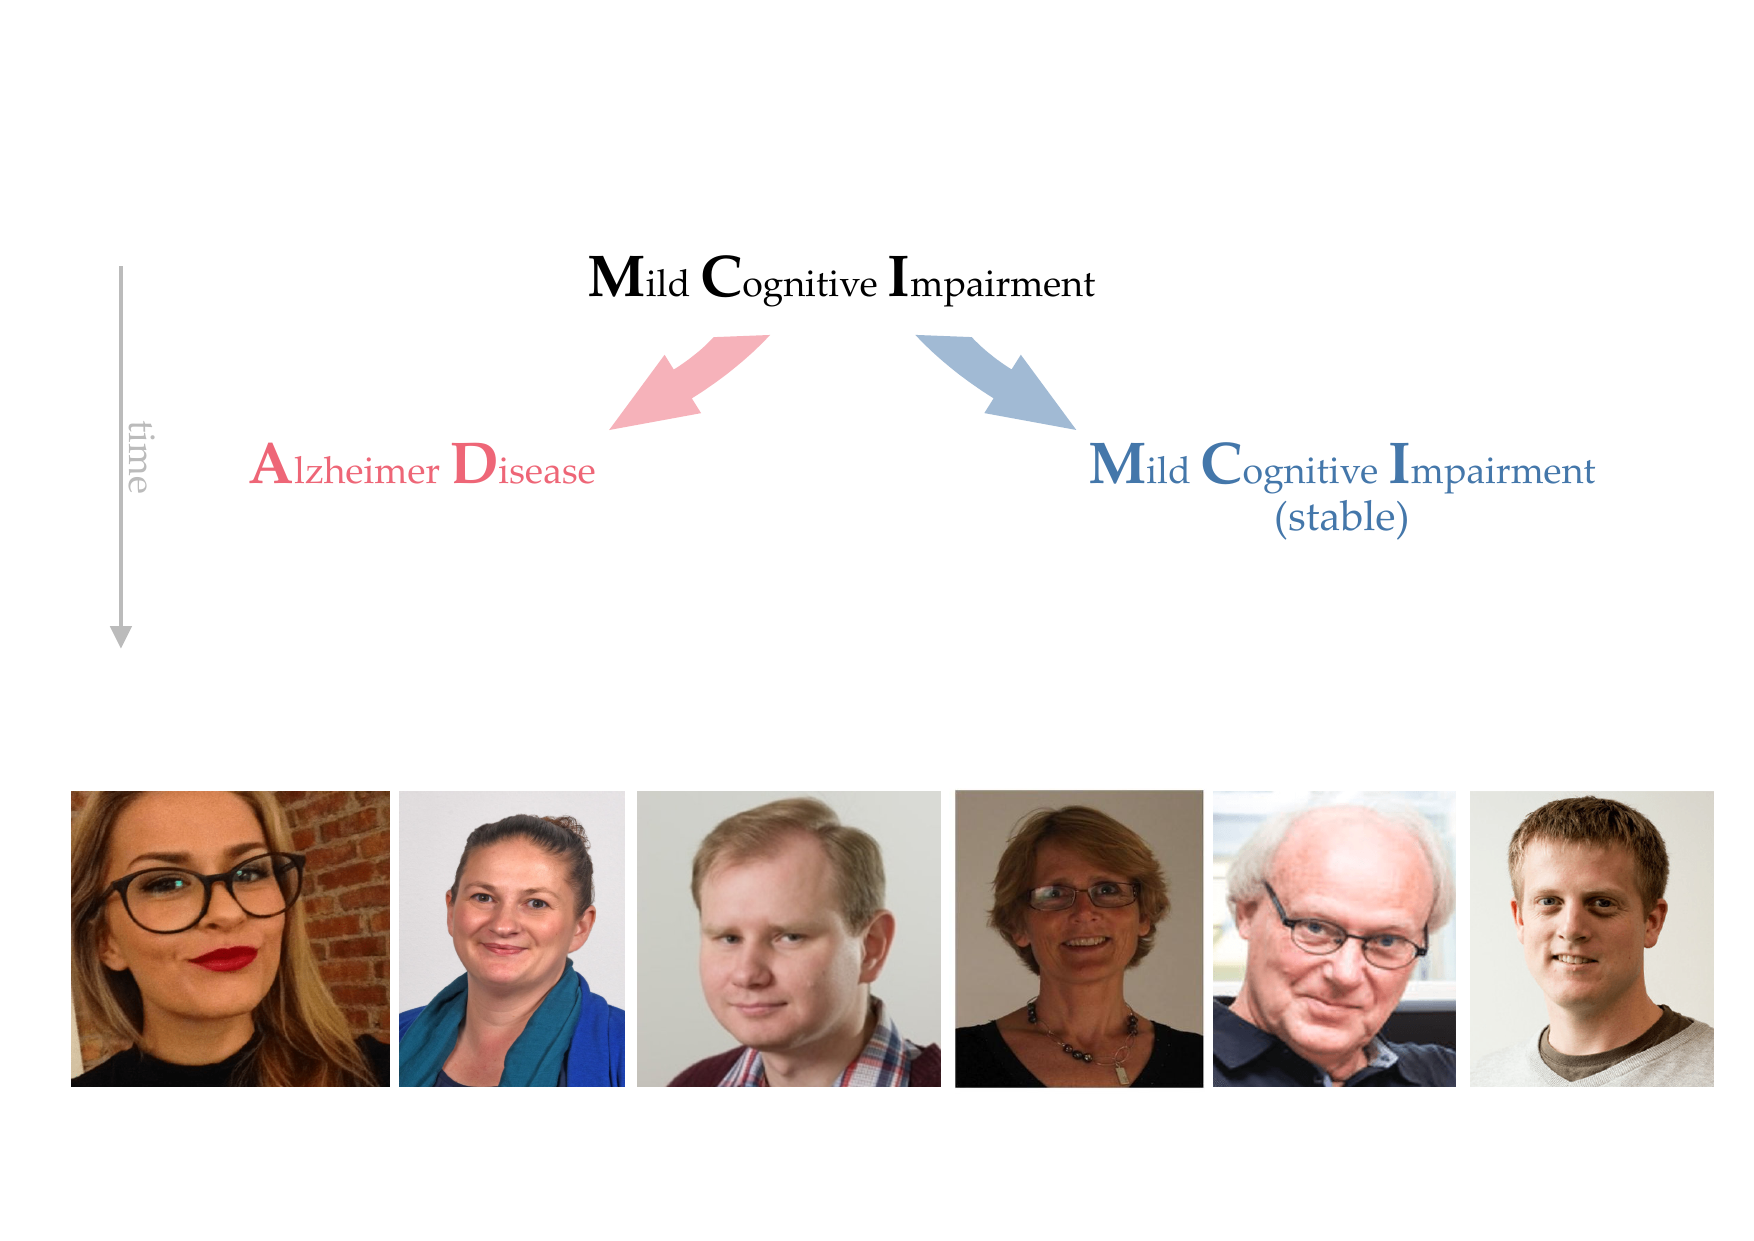

Mild Cognitive Impairment
time
Alzheimer Disease
Mild Cognitive Impairment
(stable)